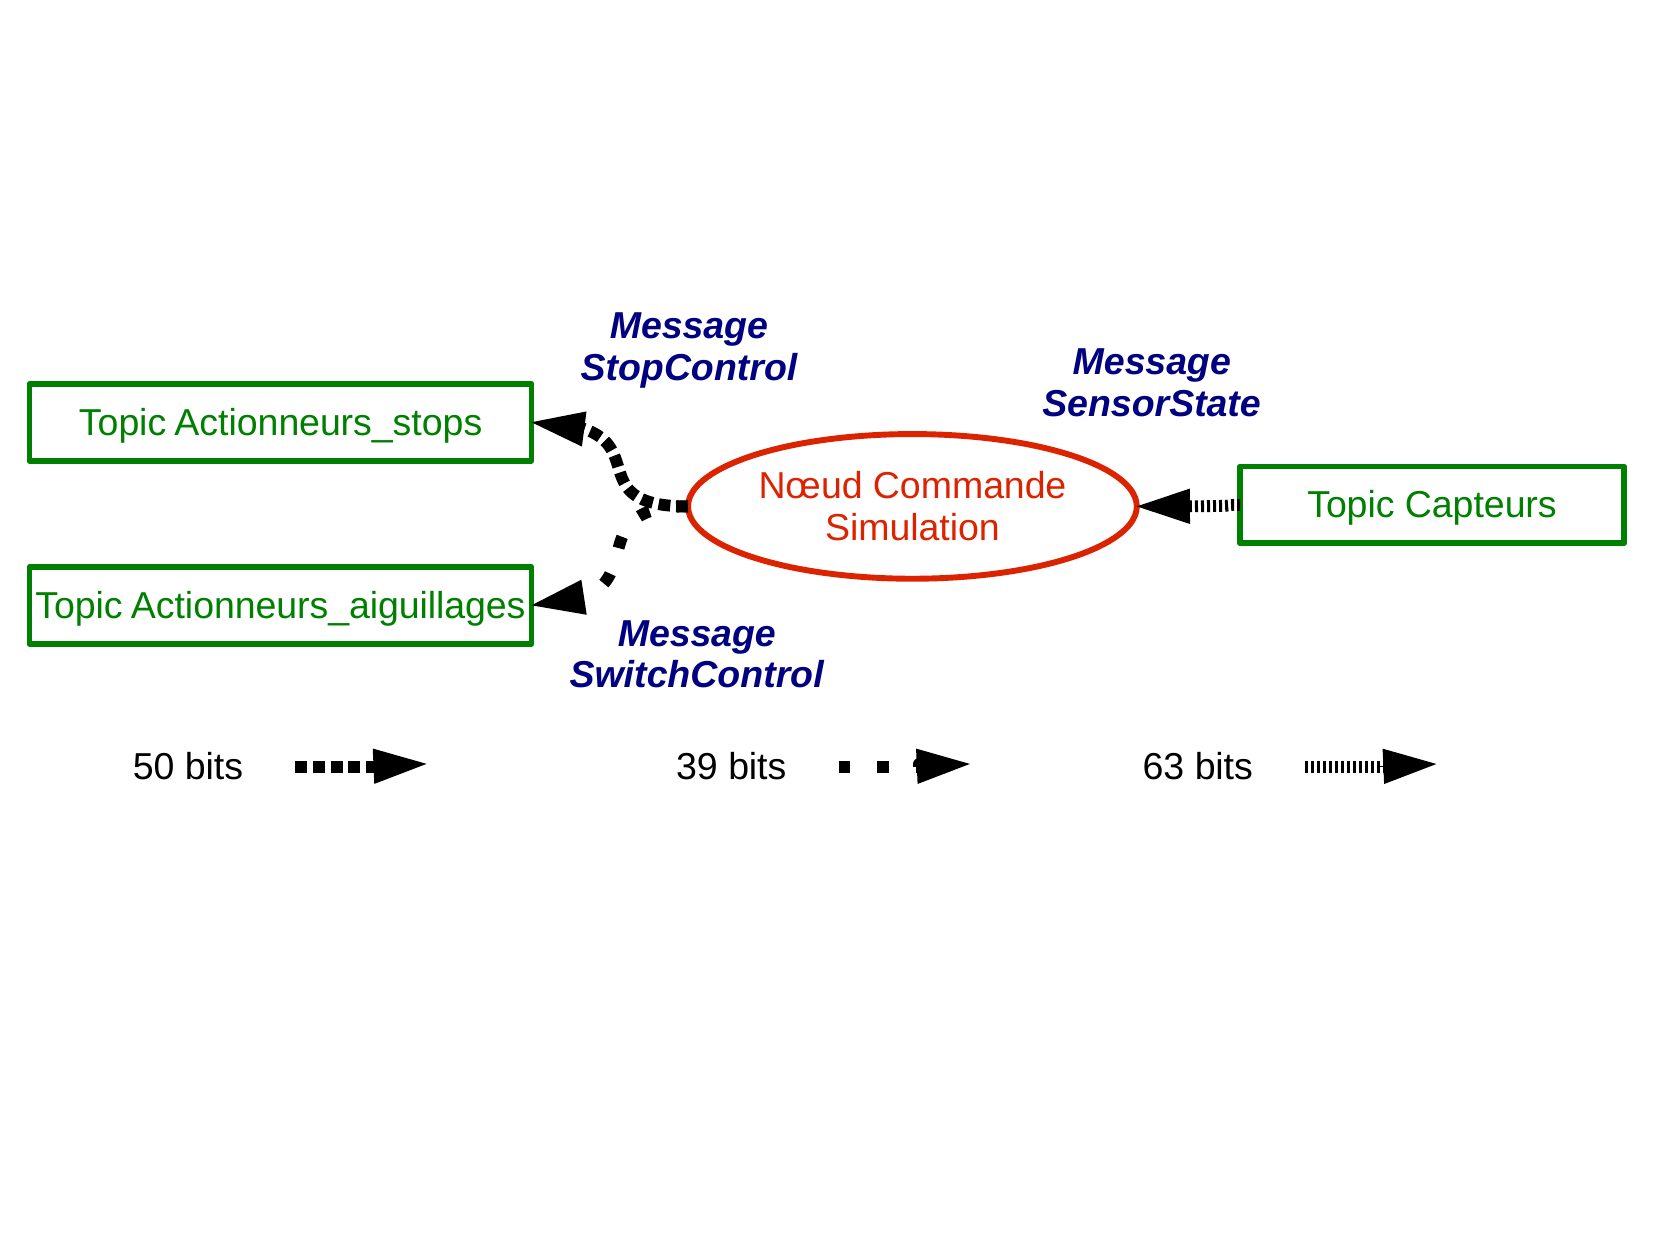

Message StopControl
Message SensorState
Topic Actionneurs_stops
Nœud Commande
Simulation
Topic Capteurs
Topic Actionneurs_aiguillages
Message SwitchControl
50 bits
39 bits
63 bits